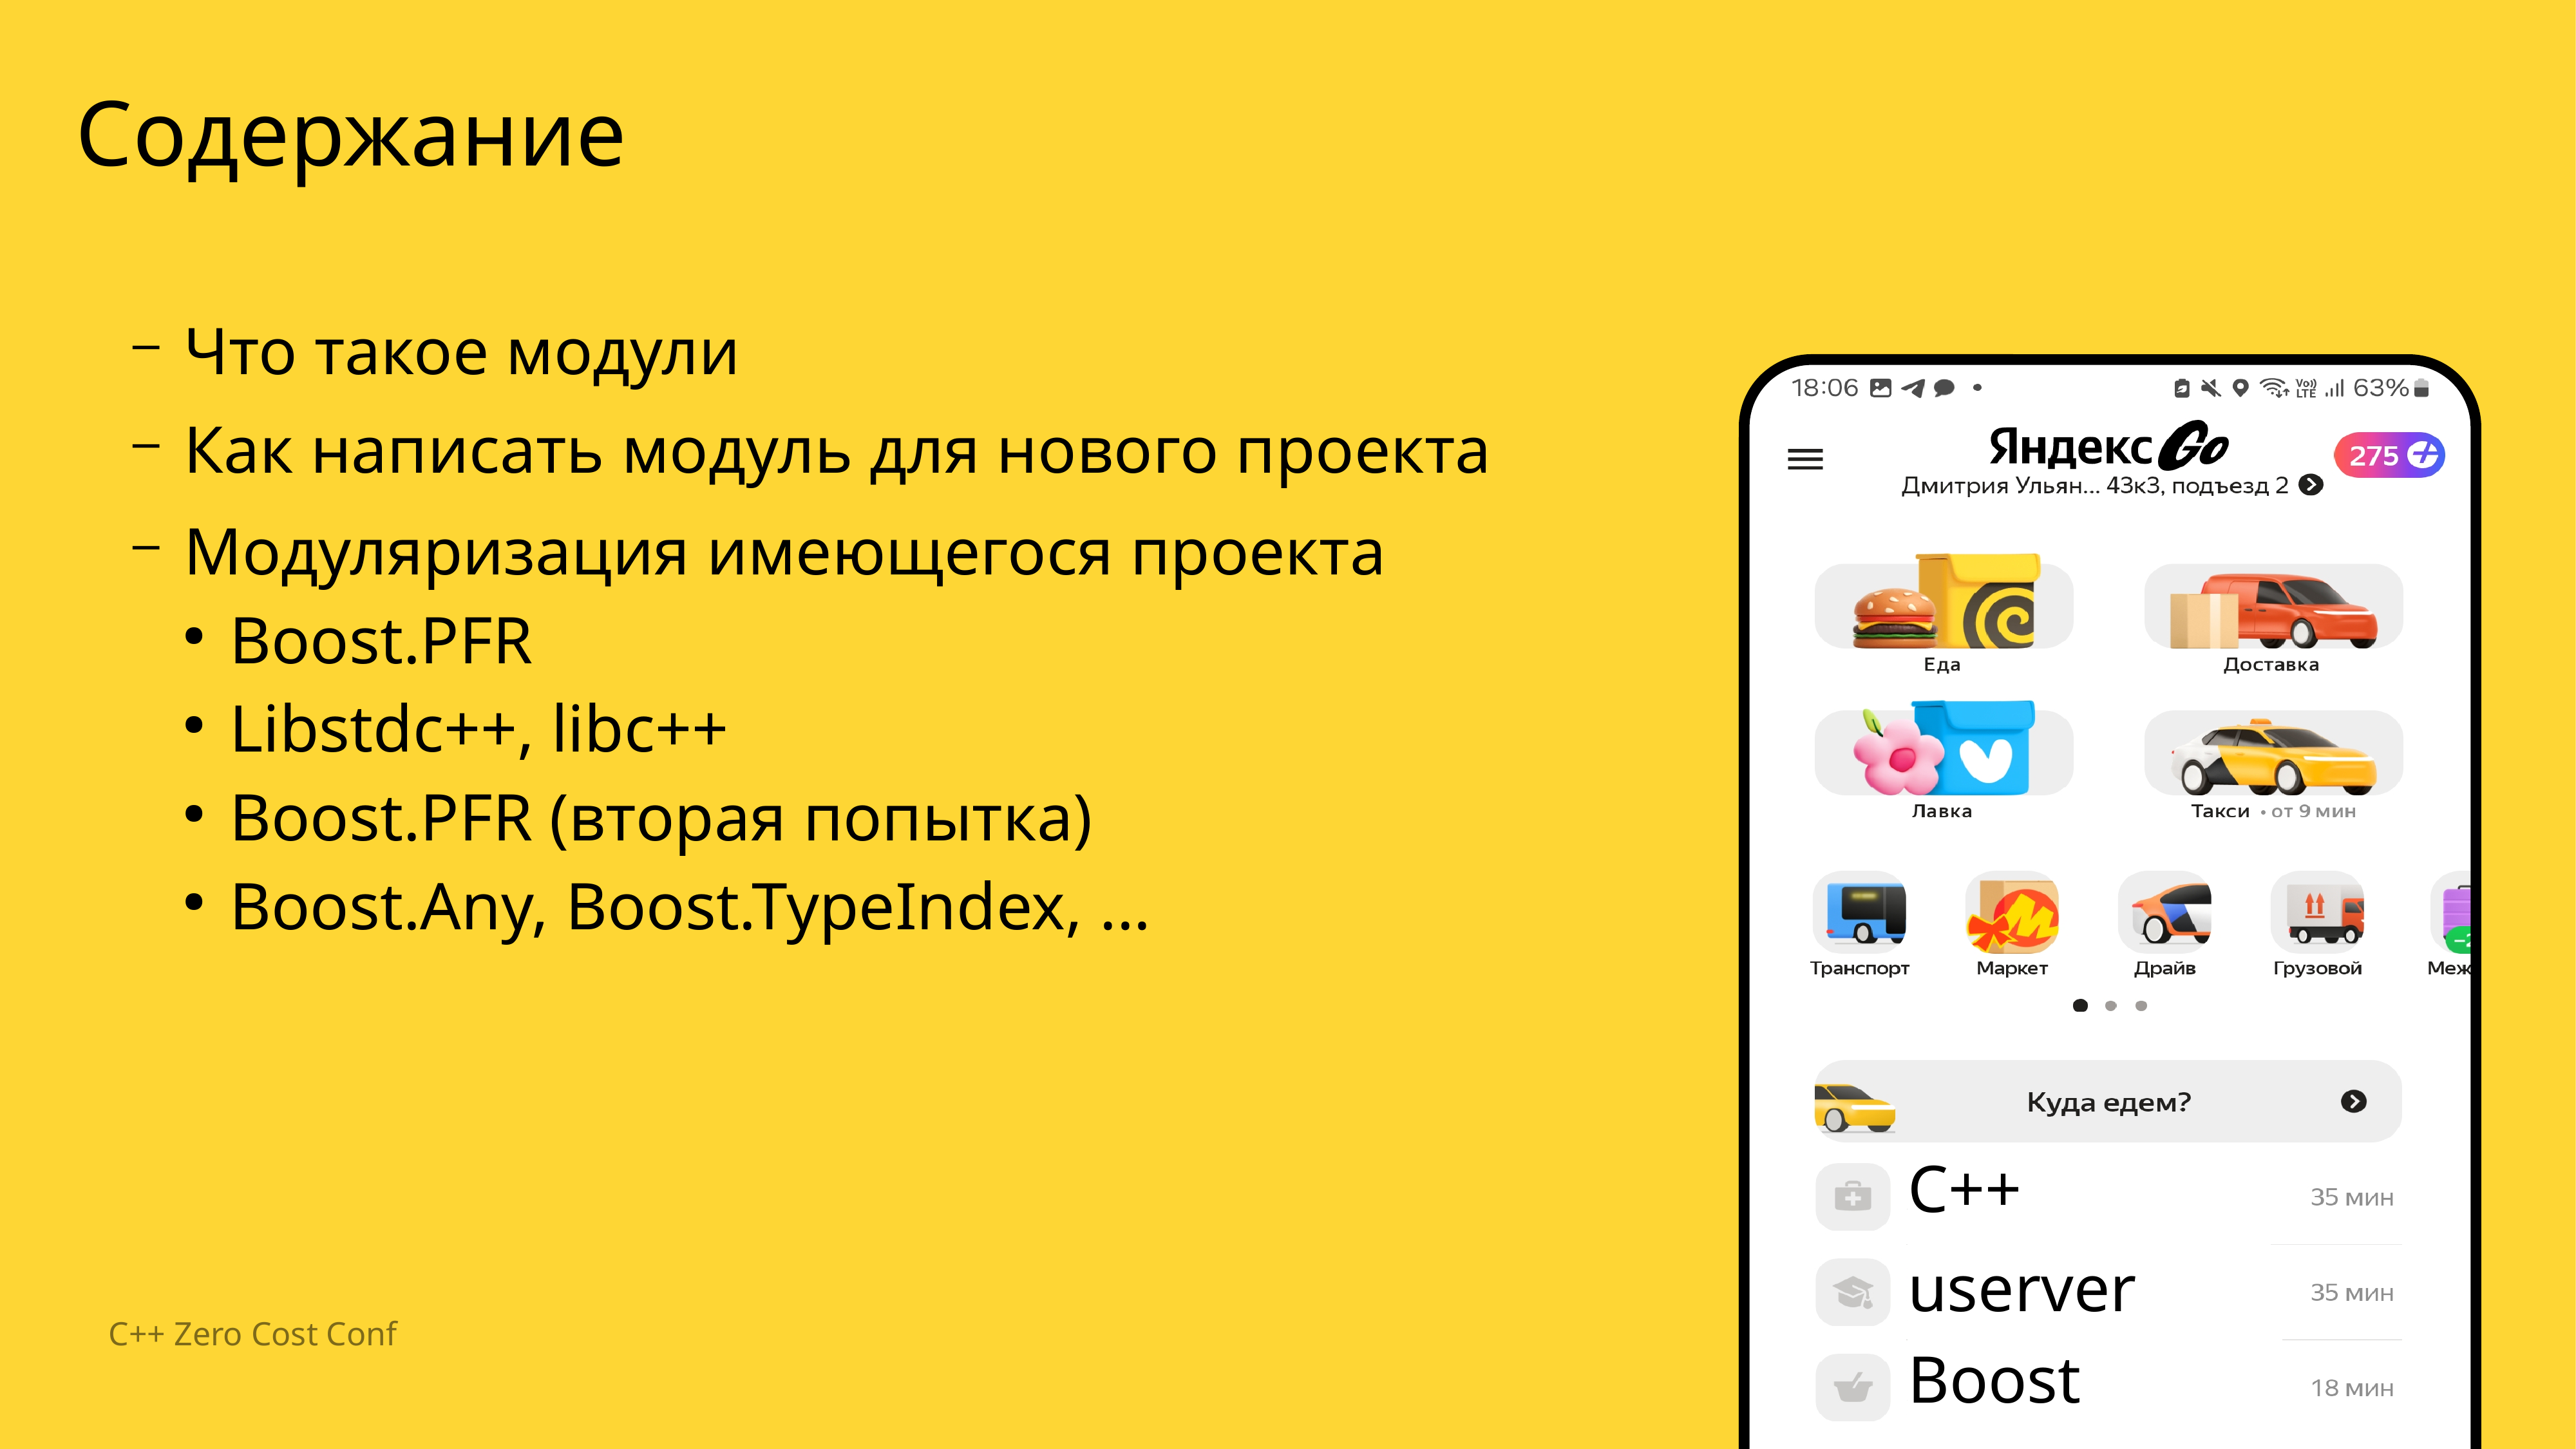

# Содержание
 Что такое модули
 Как написать модуль для нового проекта
 Модуляризация имеющегося проекта
 Boost.PFR
 Libstdc++, libc++
 Boost.PFR (вторая попытка)
 Boost.Any, Boost.TypeIndex, ...
C++ Zero Cost Conf
С++
userver
2
Boost